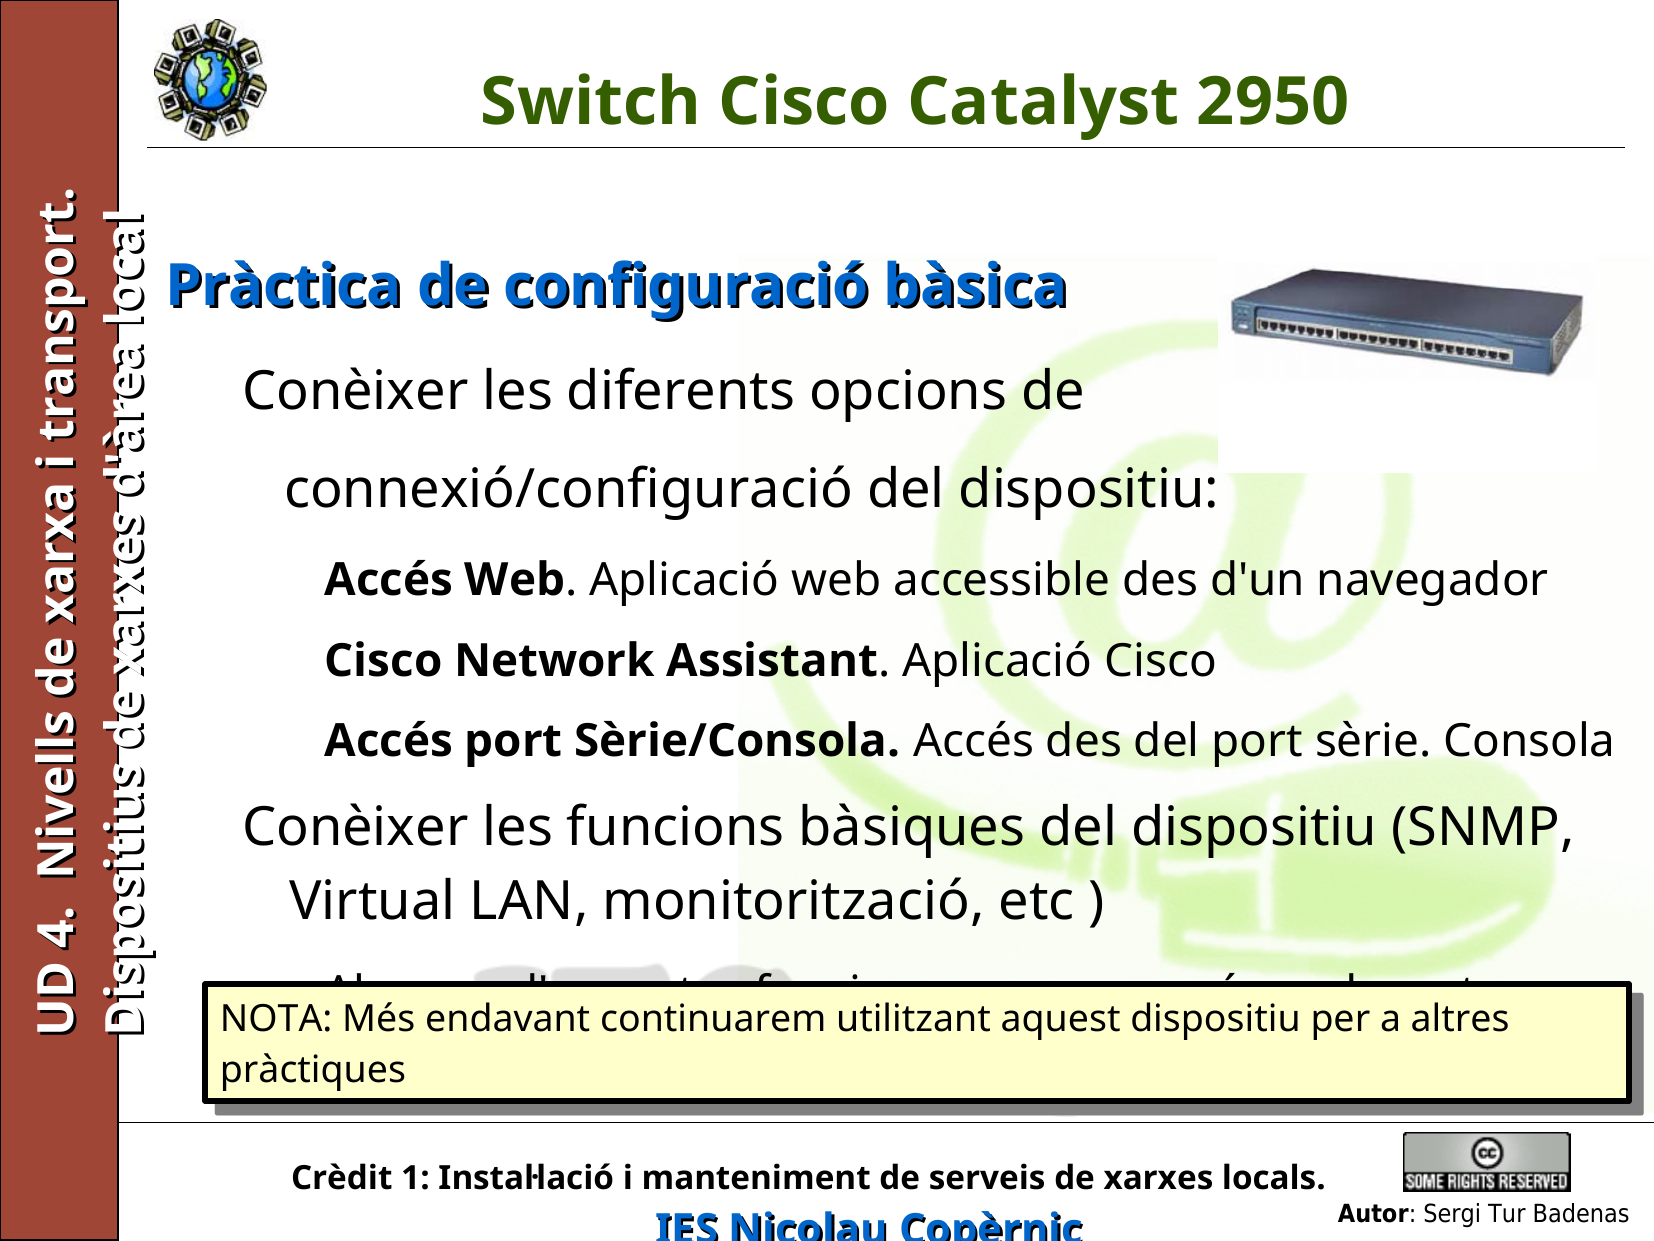

# Switch Cisco Catalyst 2950
Pràctica de configuració bàsica
Conèixer les diferents opcions de
 connexió/configuració del dispositiu:
Accés Web. Aplicació web accessible des d'un navegador
Cisco Network Assistant. Aplicació Cisco
Accés port Sèrie/Consola. Accés des del port sèrie. Consola
Conèixer les funcions bàsiques del dispositiu (SNMP, Virtual LAN, monitorització, etc )
Algunes d'aquestes funcions es veuran més endavant en aquest crèdit o crèdits posteriors
NOTA: Més endavant continuarem utilitzant aquest dispositiu per a altres pràctiques